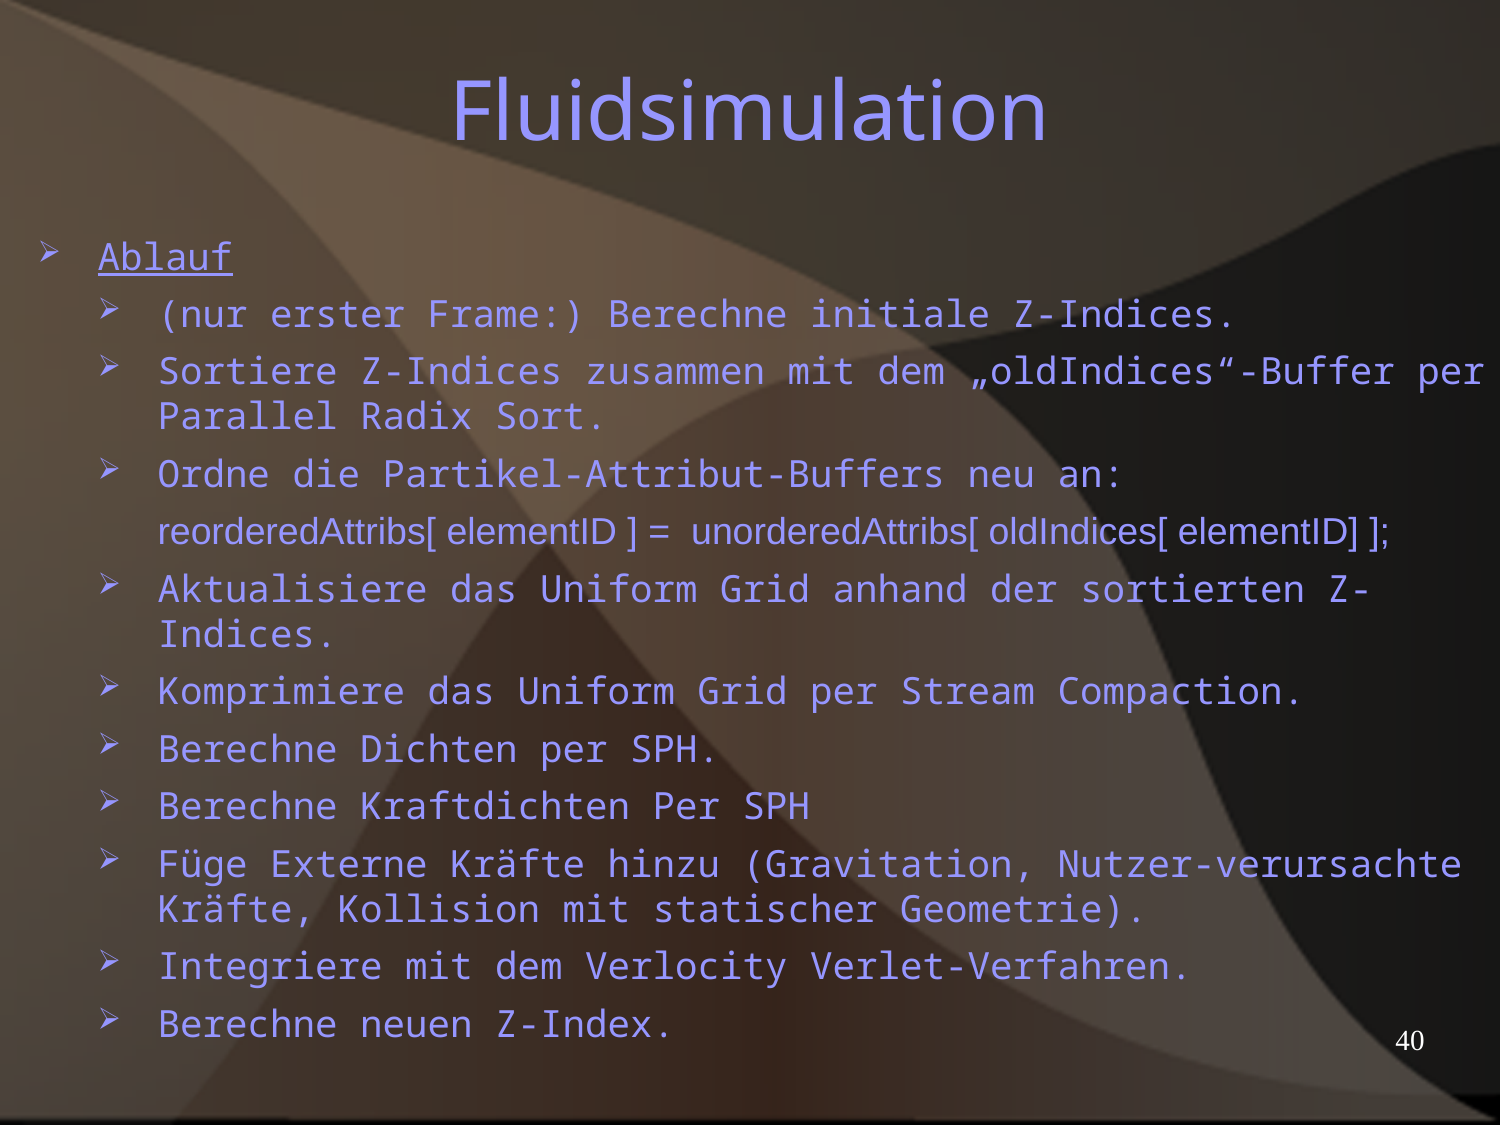

Fluidsimulation
Ablauf
(nur erster Frame:) Berechne initiale Z-Indices.
Sortiere Z-Indices zusammen mit dem „oldIndices“-Buffer per Parallel Radix Sort.
Ordne die Partikel-Attribut-Buffers neu an:
reorderedAttribs[ elementID ] = unorderedAttribs[ oldIndices[ elementID] ];
Aktualisiere das Uniform Grid anhand der sortierten Z-Indices.
Komprimiere das Uniform Grid per Stream Compaction.
Berechne Dichten per SPH.
Berechne Kraftdichten Per SPH
Füge Externe Kräfte hinzu (Gravitation, Nutzer-verursachte Kräfte, Kollision mit statischer Geometrie).
Integriere mit dem Verlocity Verlet-Verfahren.
Berechne neuen Z-Index.
40